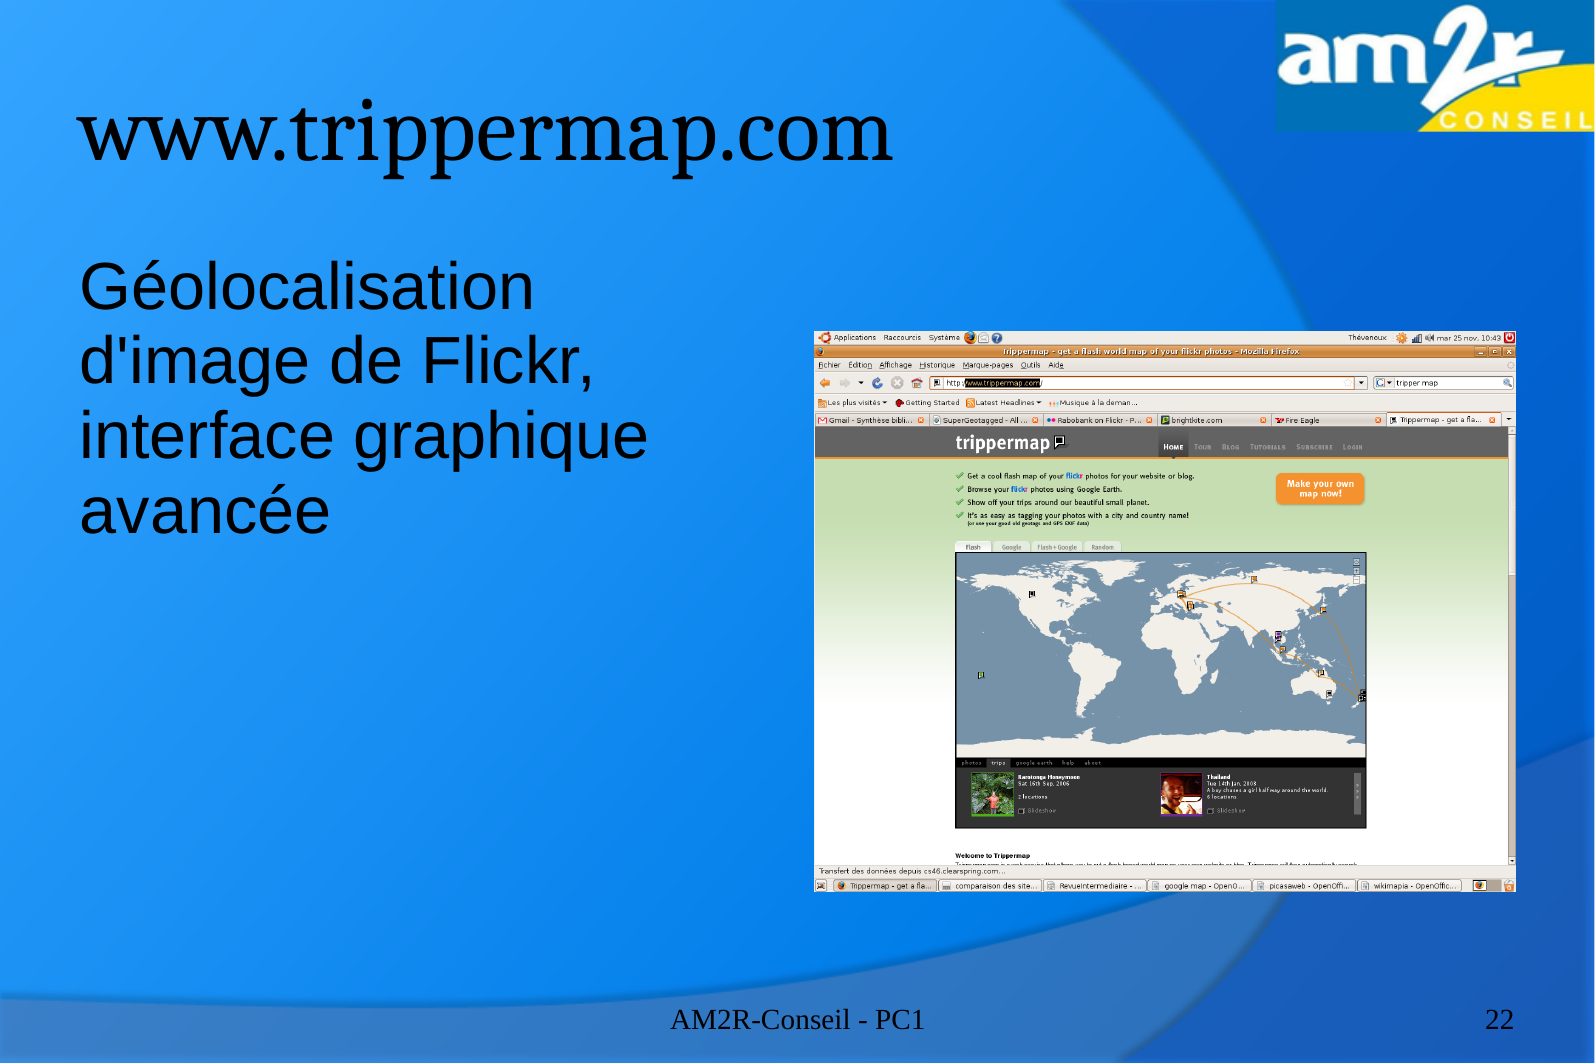

# www.trippermap.com
Géolocalisation d'image de Flickr, interface graphique avancée
AM2R-Conseil - PC1
22